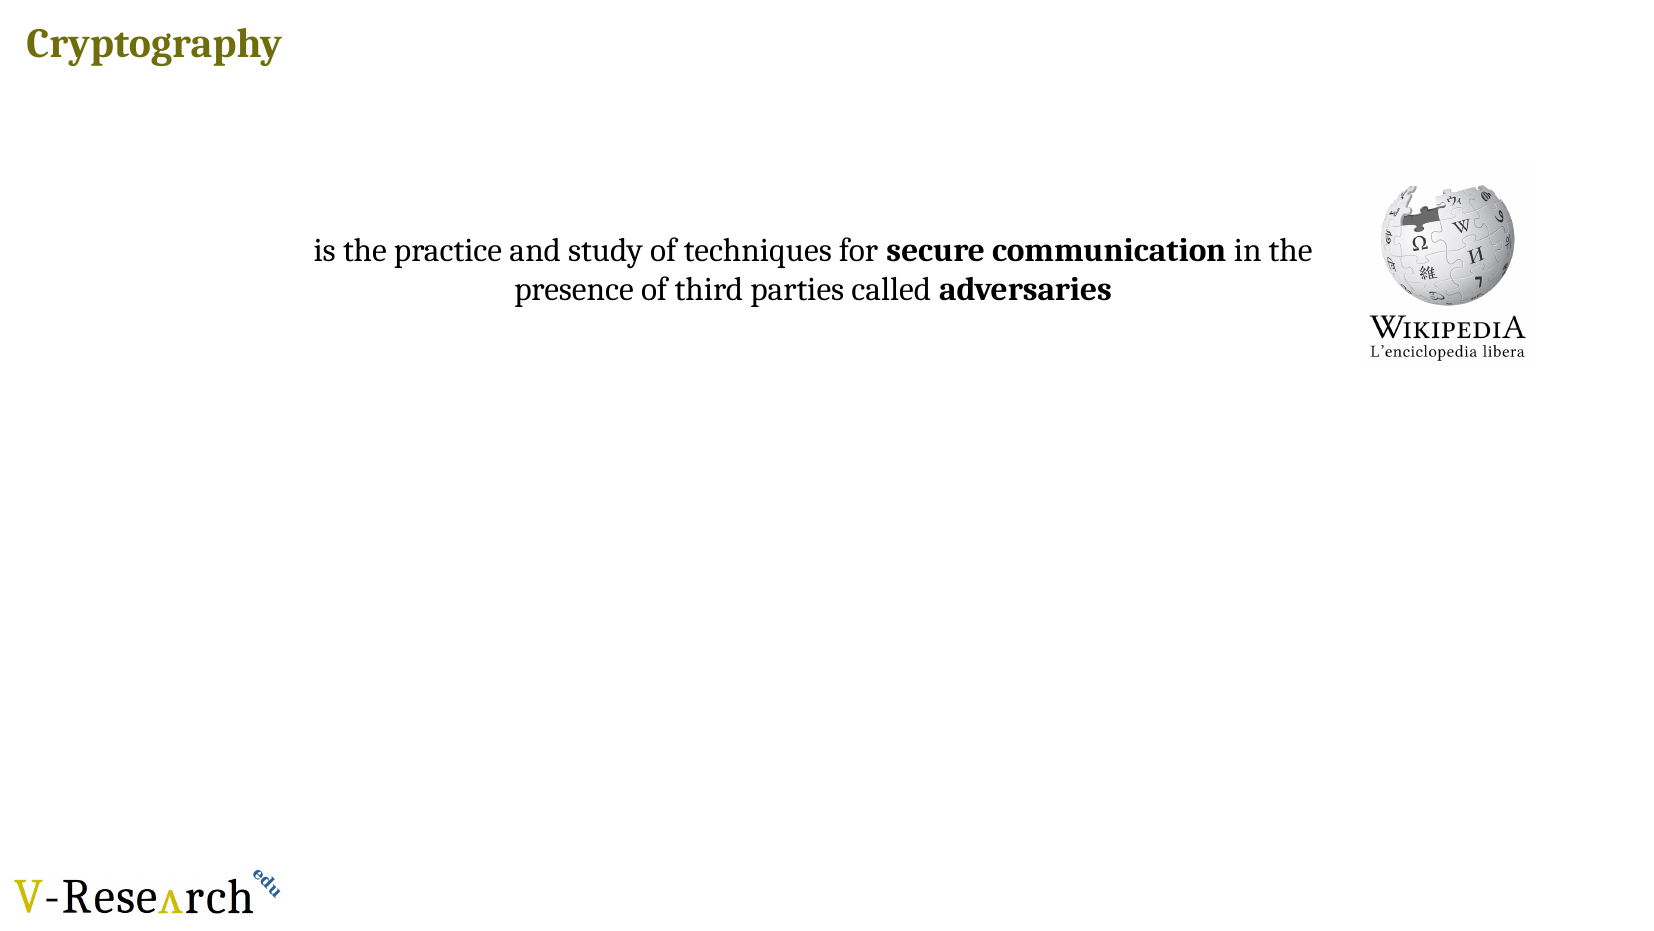

Cryptography
is the practice and study of techniques for secure communication in the presence of third parties called adversaries
edu